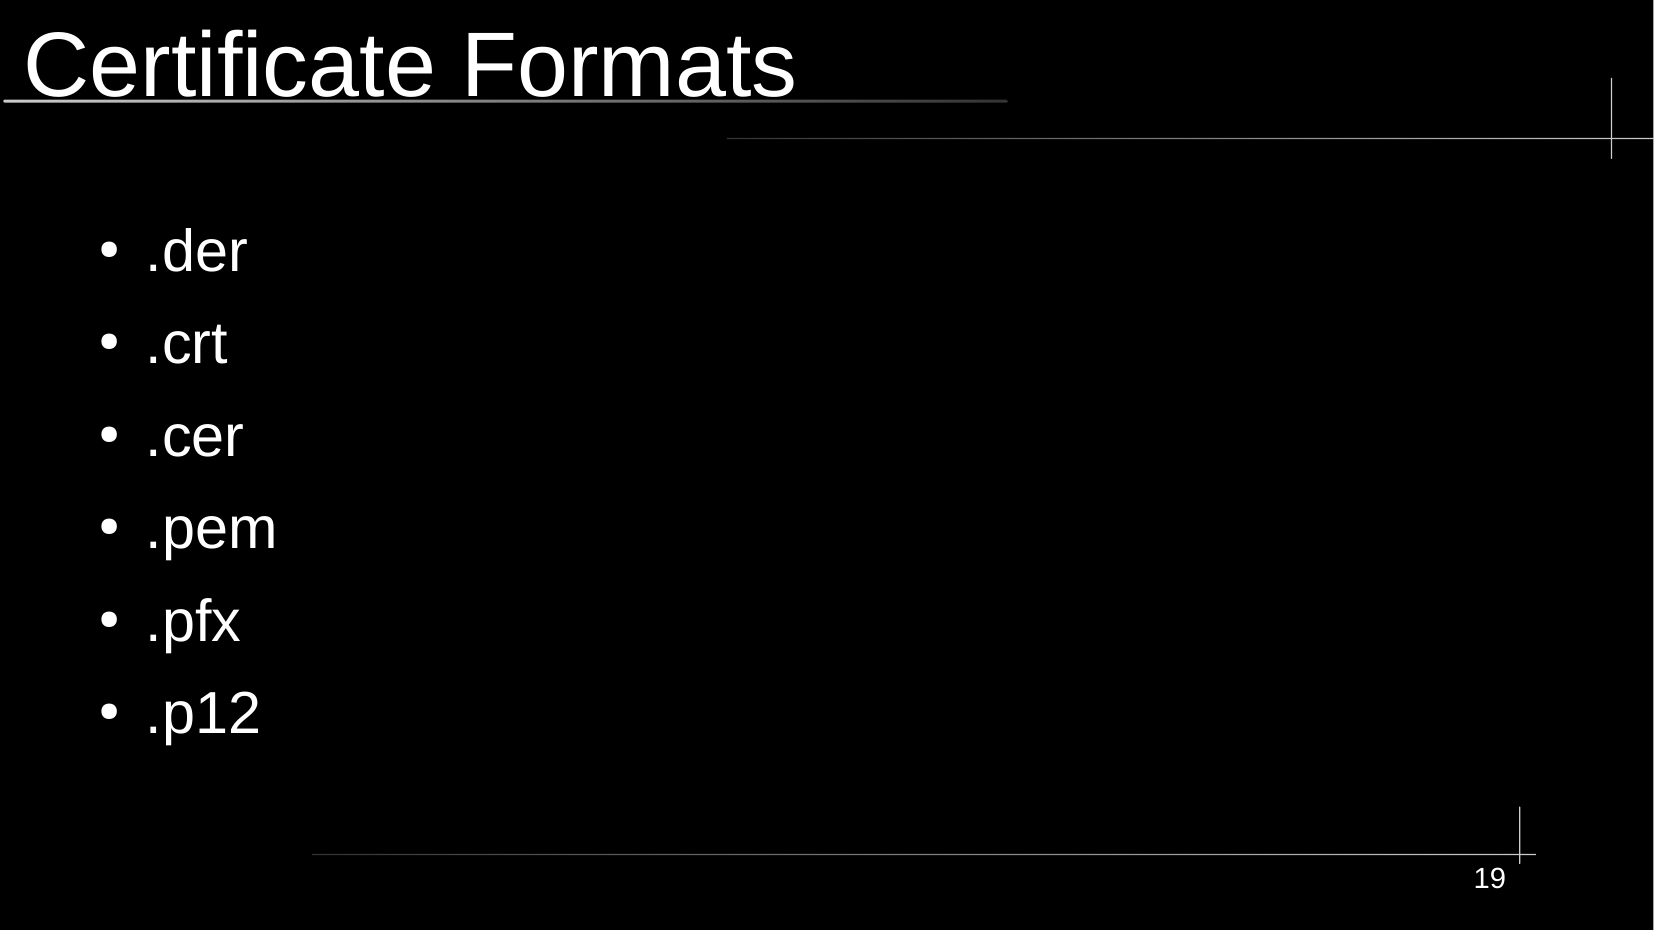

# Certificate Formats
.der
.crt
.cer
.pem
.pfx
.p12
19